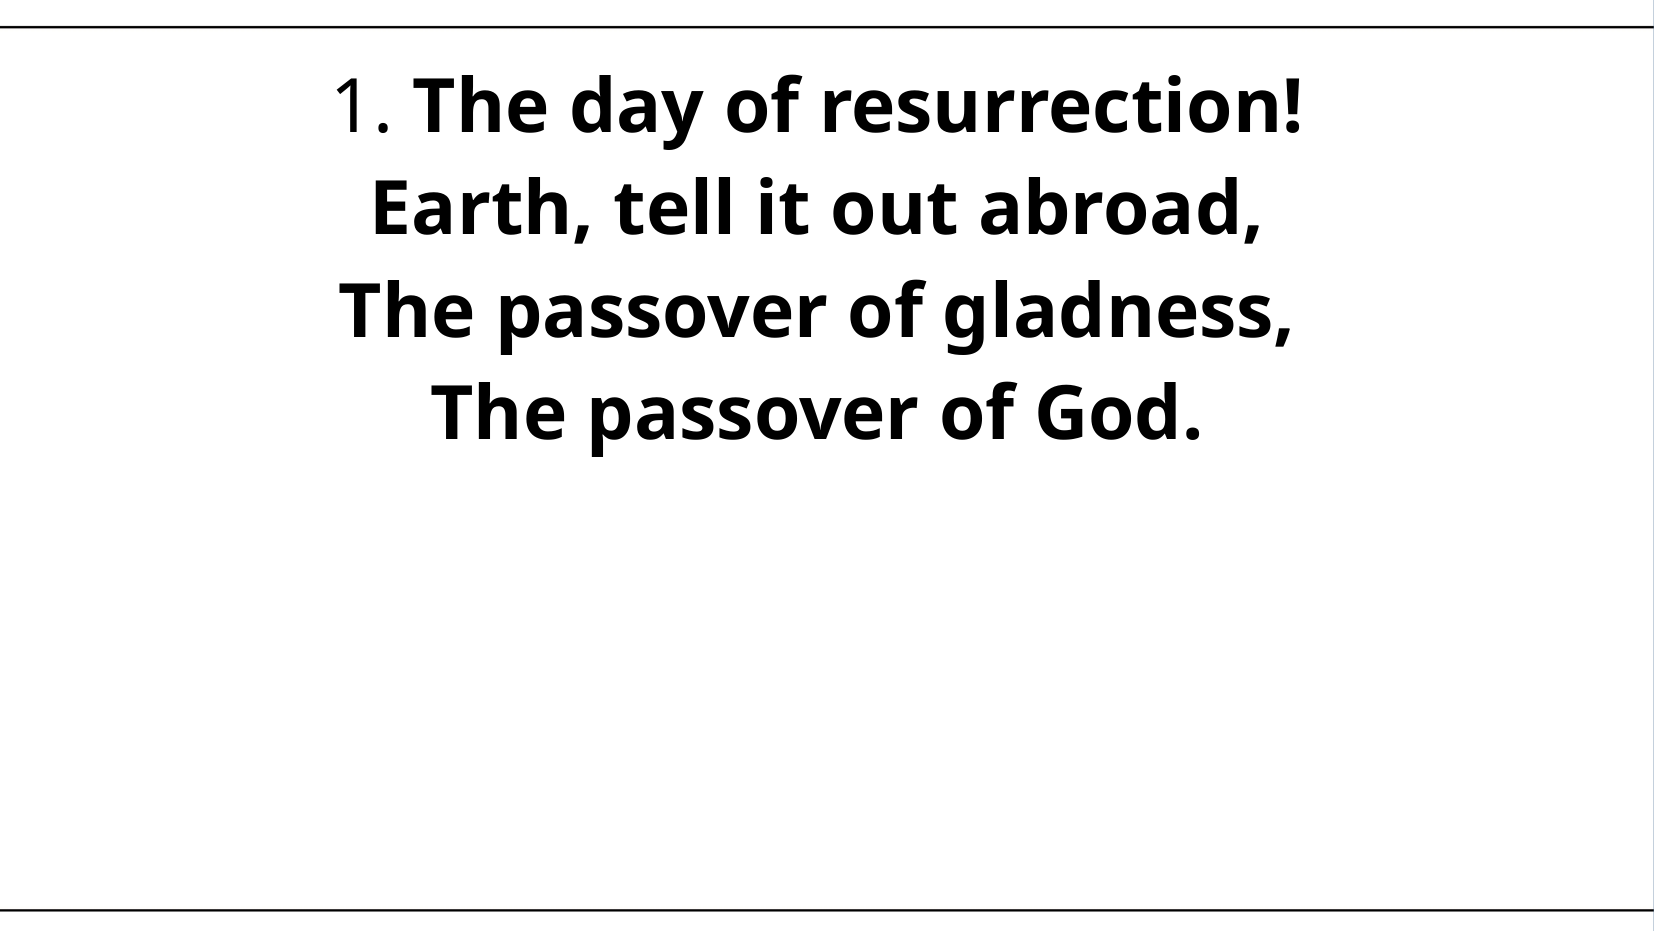

1. The day of resurrection!
Earth, tell it out abroad,
The passover of gladness,
The passover of God.